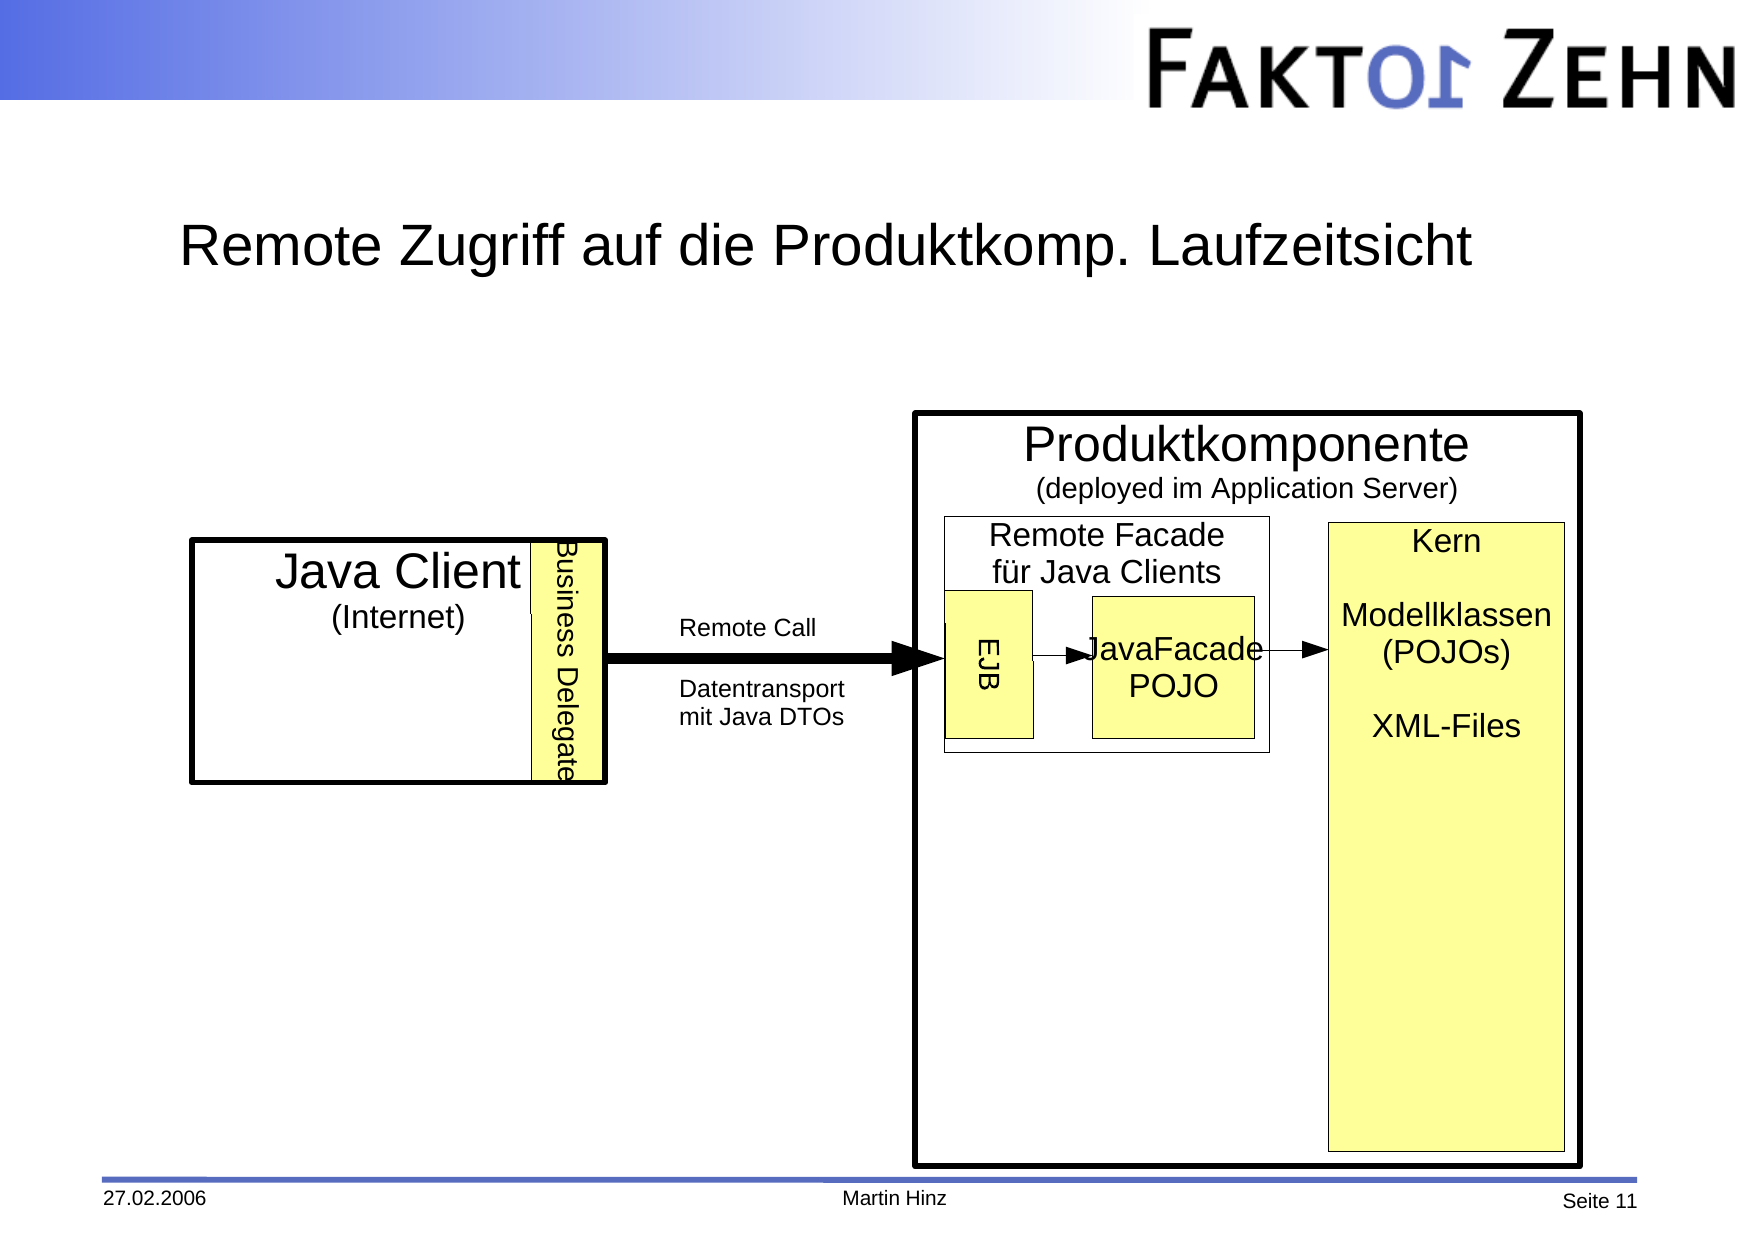

# Remote Zugriff auf die Produktkomp. Laufzeitsicht
Produktkomponente
(deployed im Application Server)
Remote Facade
für Java Clients
Kern
Modellklassen
(POJOs)
XML-Files
Java Client
(Internet)
JavaFacade
POJO
Remote Call
EJB
Business Delegate
Datentransport
mit Java DTOs